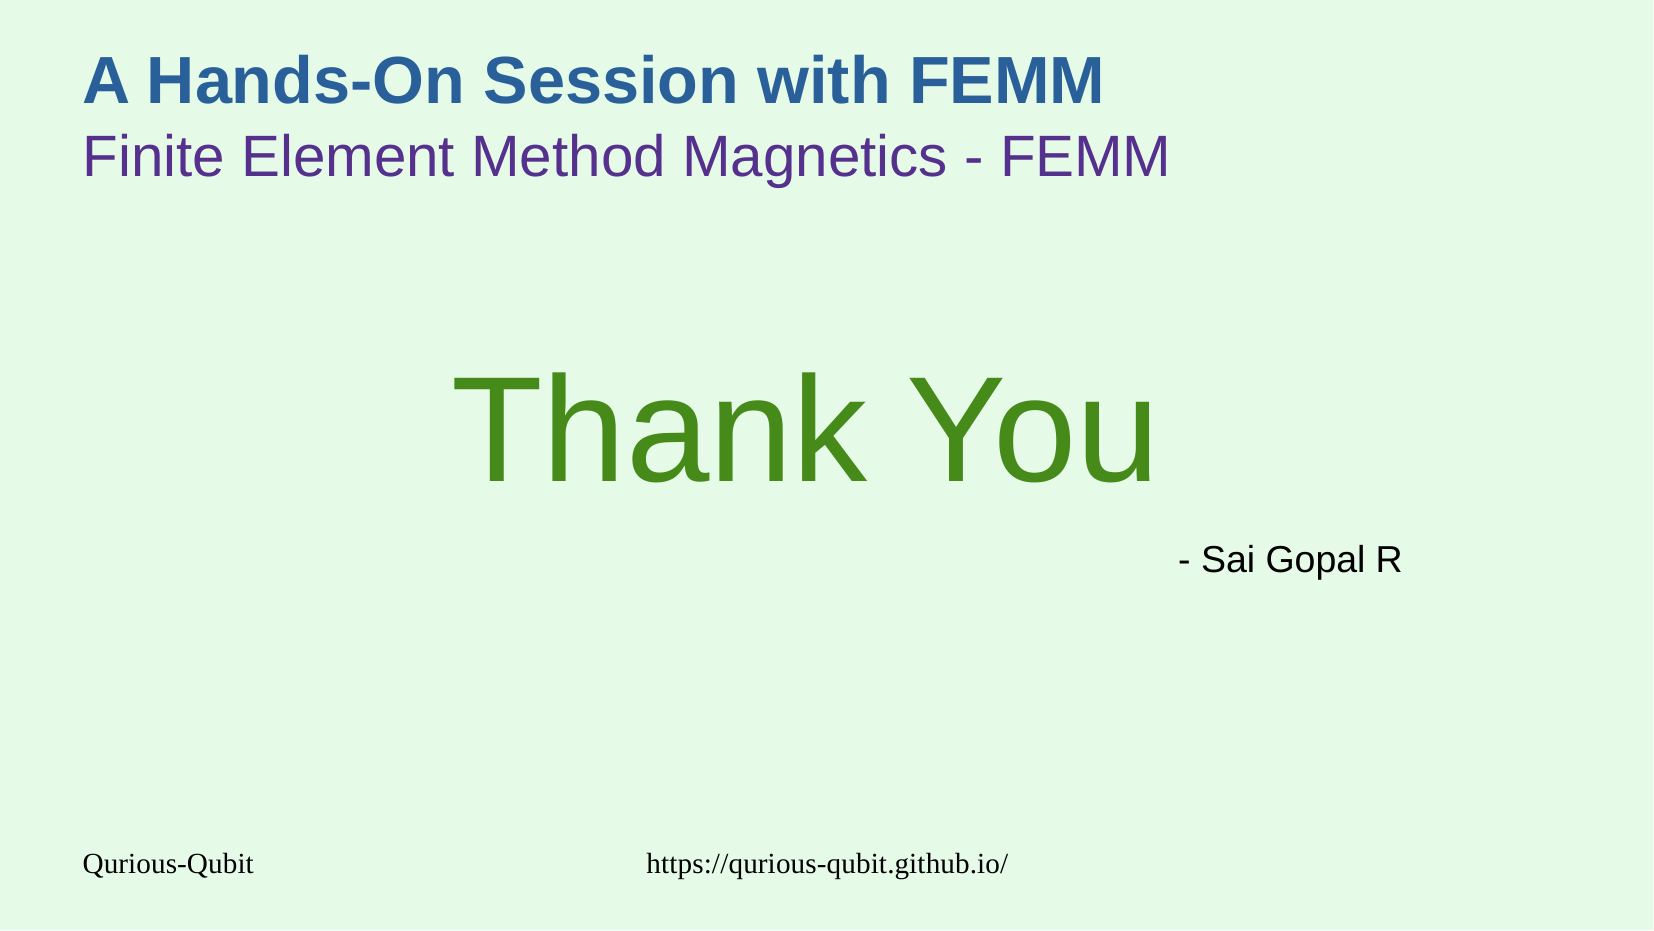

# A Hands-On Session with FEMM
Finite Element Method Magnetics - FEMM
Thank You
- Sai Gopal R
Qurious-Qubit
https://qurious-qubit.github.io/